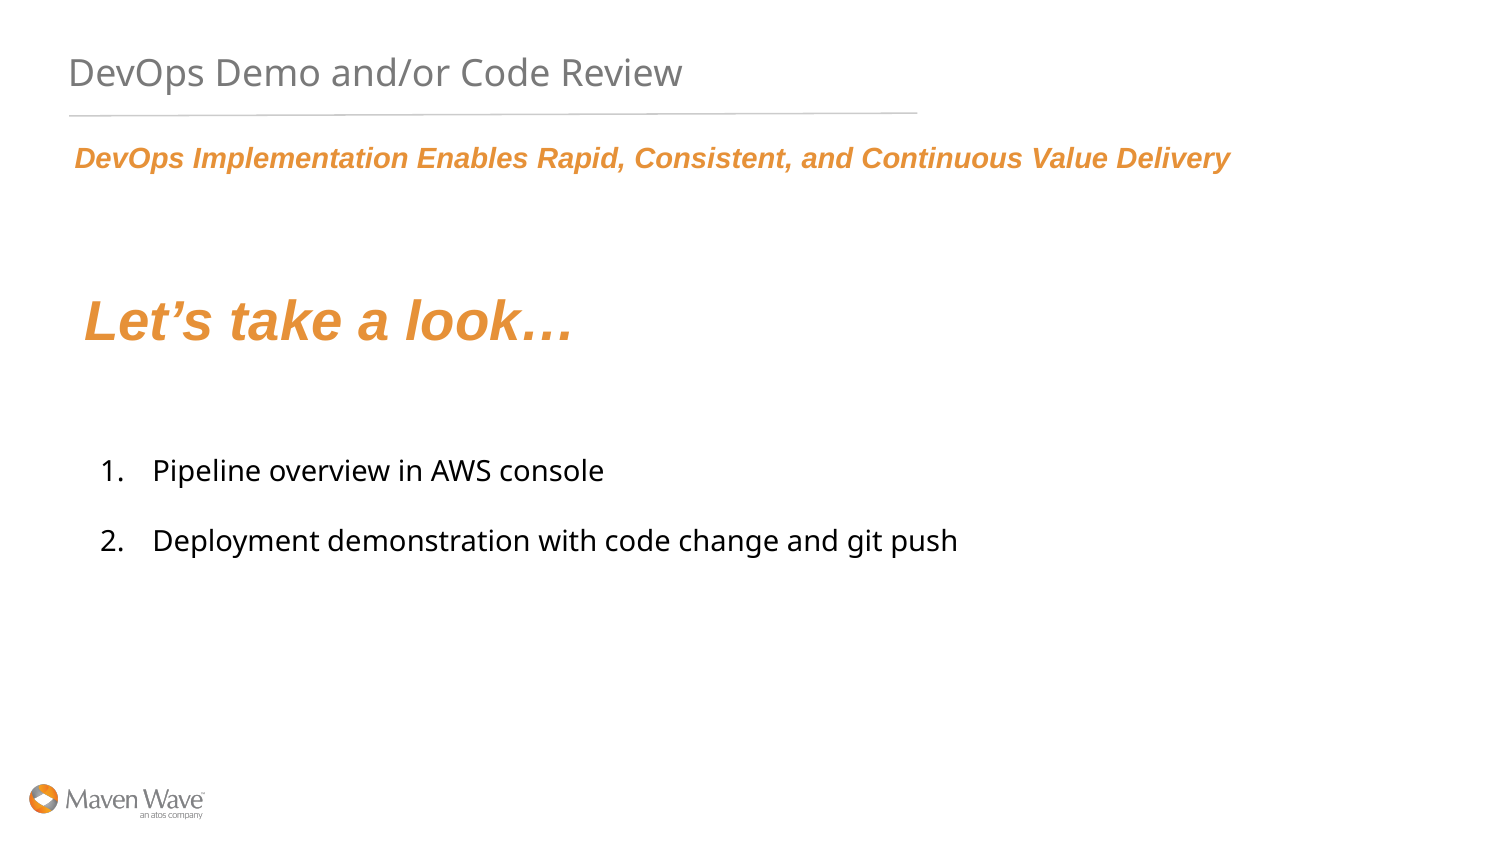

DevOps Demo and/or Code Review
DevOps Implementation Enables Rapid, Consistent, and Continuous Value Delivery
Let’s take a look…
Pipeline overview in AWS console
Deployment demonstration with code change and git push